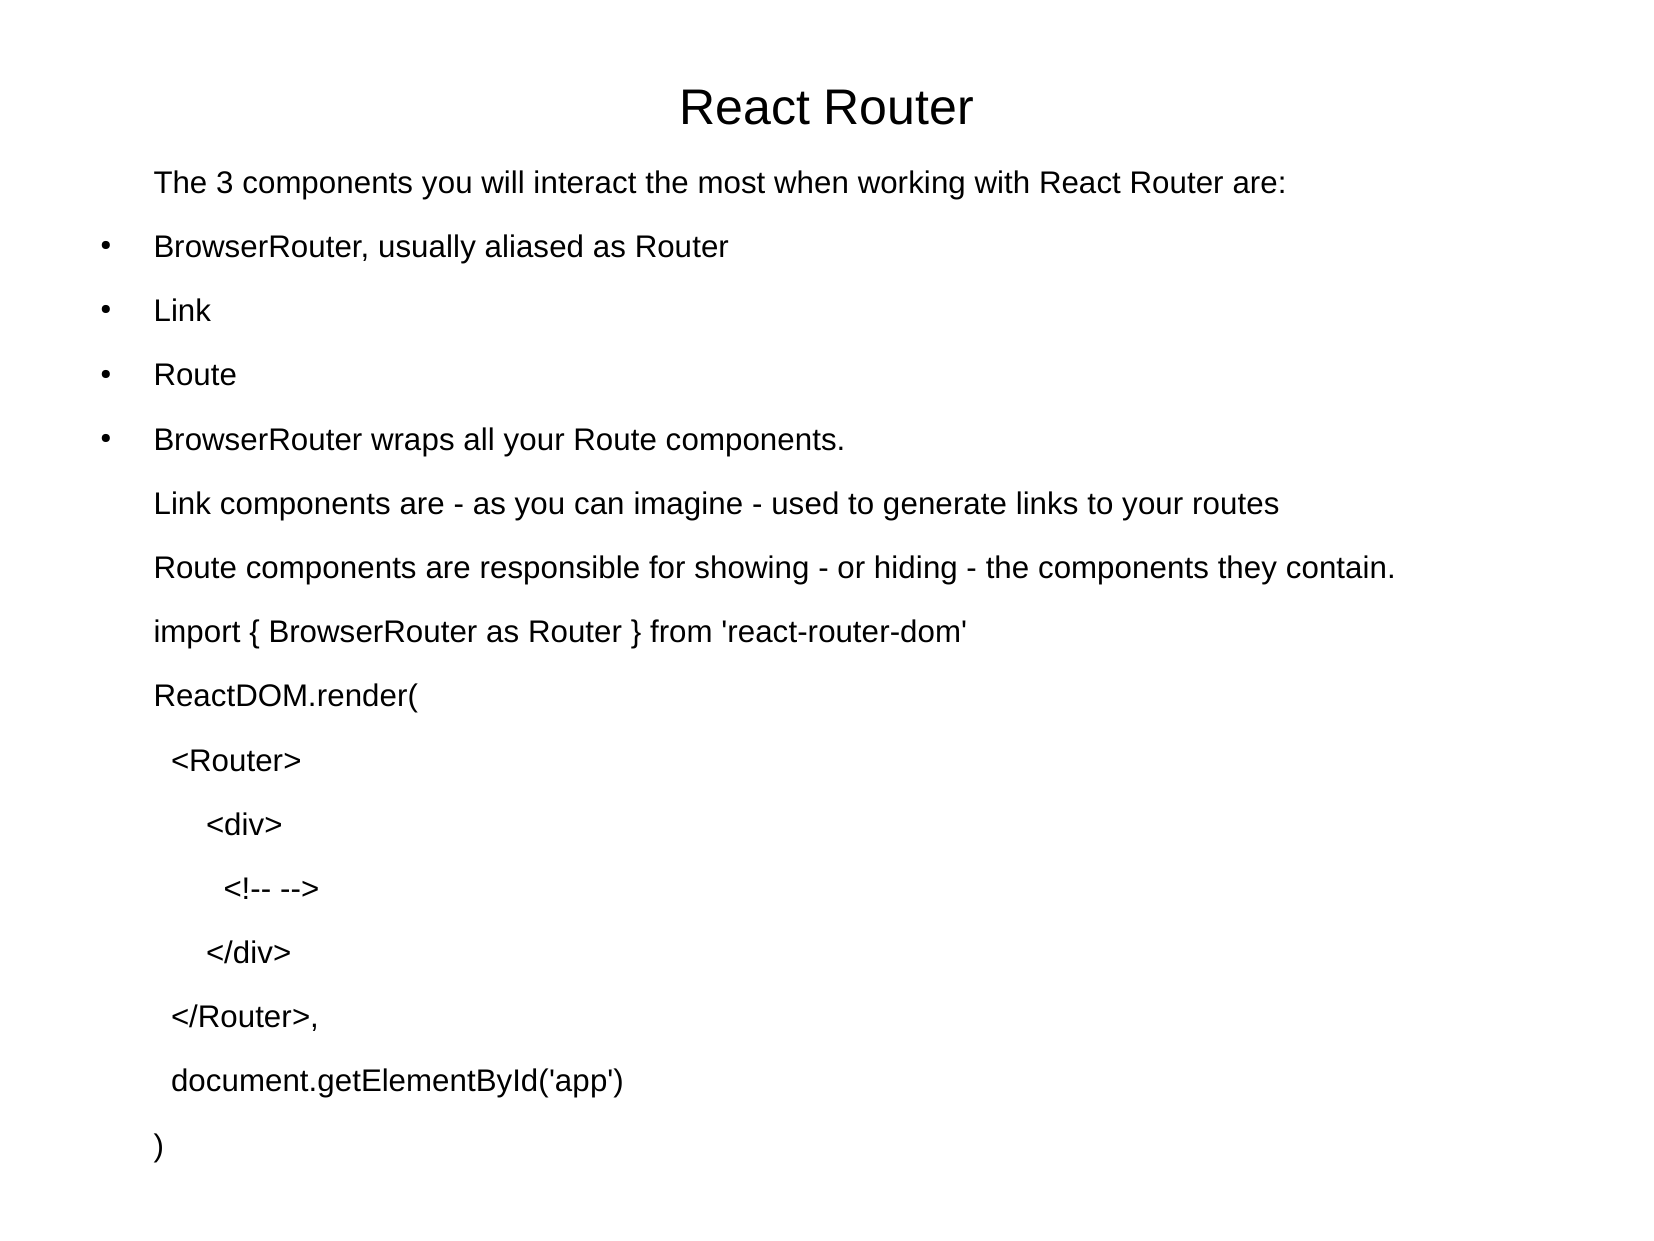

# React Router
The 3 components you will interact the most when working with React Router are:
BrowserRouter, usually aliased as Router
Link
Route
BrowserRouter wraps all your Route components.
Link components are - as you can imagine - used to generate links to your routes
Route components are responsible for showing - or hiding - the components they contain.
import { BrowserRouter as Router } from 'react-router-dom'
ReactDOM.render(
 <Router>
 <div>
 <!-- -->
 </div>
 </Router>,
 document.getElementById('app')
)